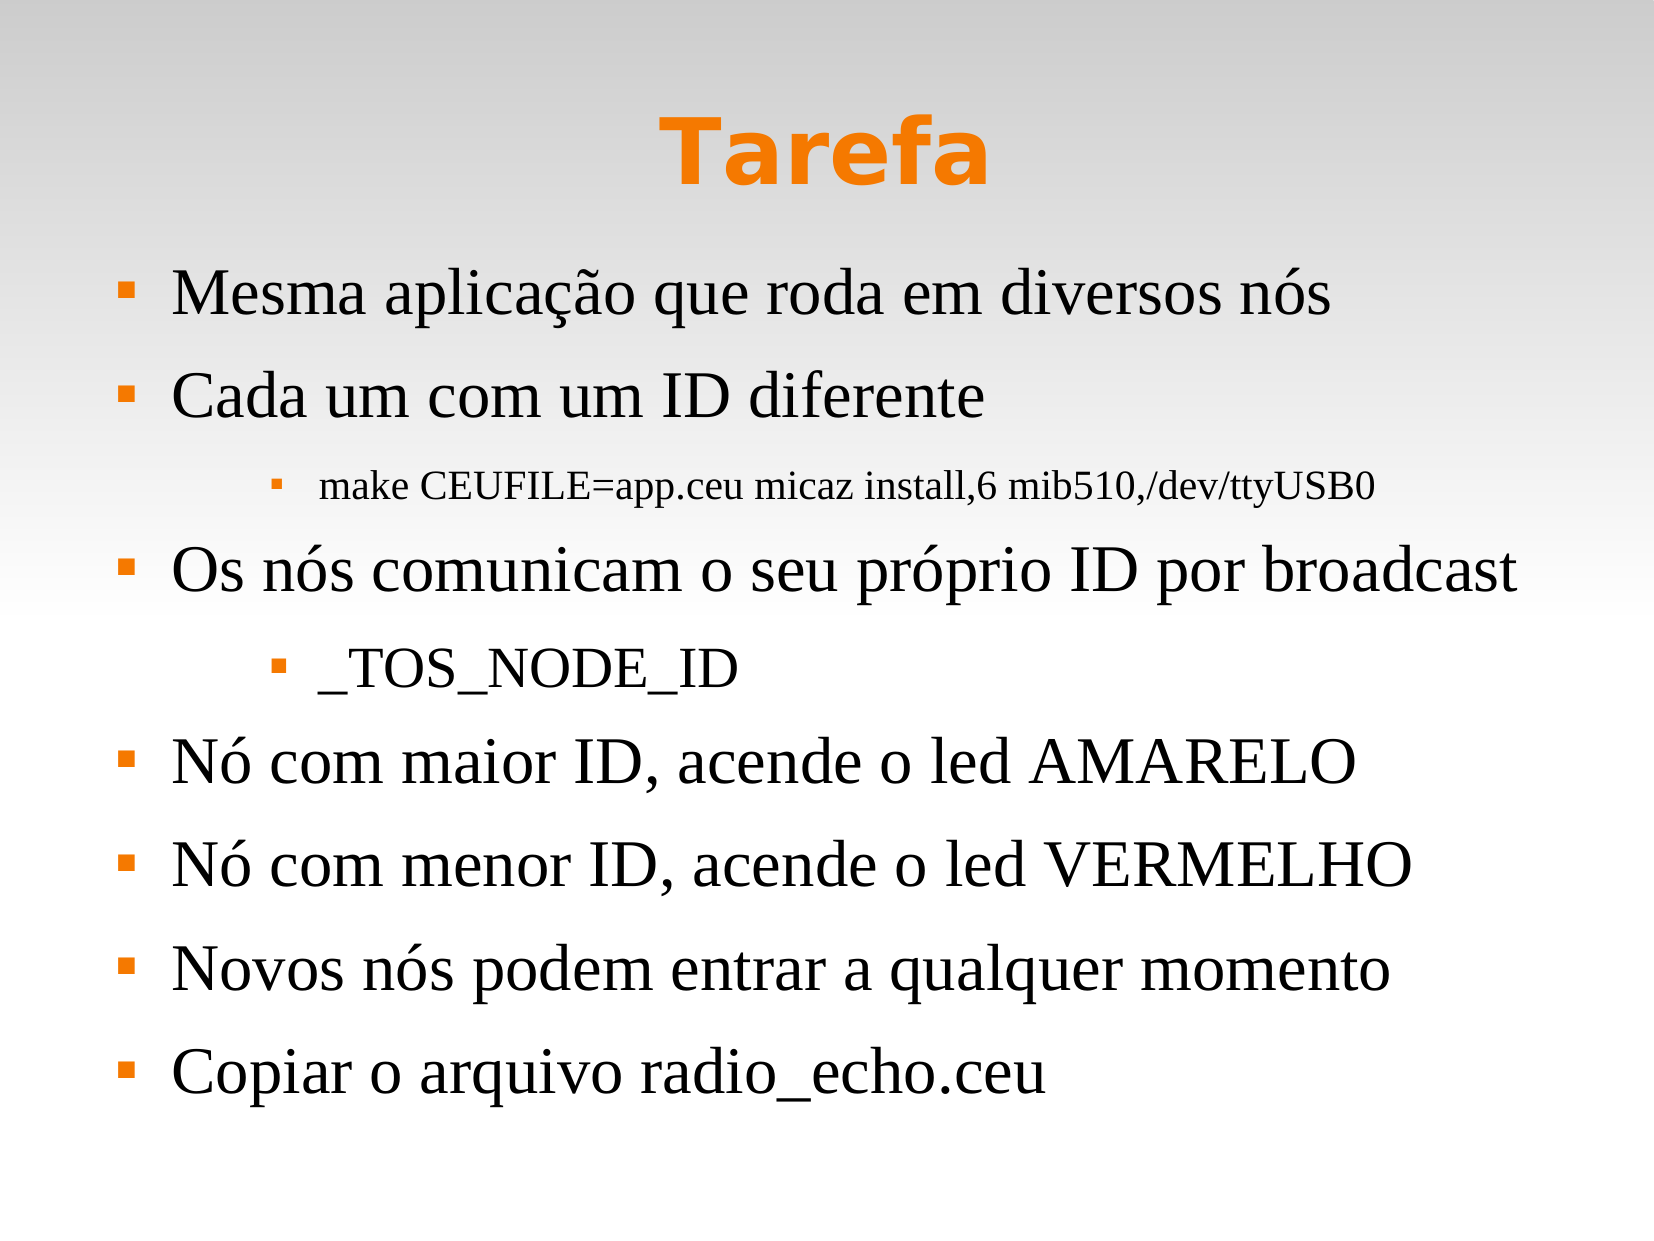

# Tarefa
Mesma aplicação que roda em diversos nós
Cada um com um ID diferente
make CEUFILE=app.ceu micaz install,6 mib510,/dev/ttyUSB0
Os nós comunicam o seu próprio ID por broadcast
_TOS_NODE_ID
Nó com maior ID, acende o led AMARELO
Nó com menor ID, acende o led VERMELHO
Novos nós podem entrar a qualquer momento
Copiar o arquivo radio_echo.ceu